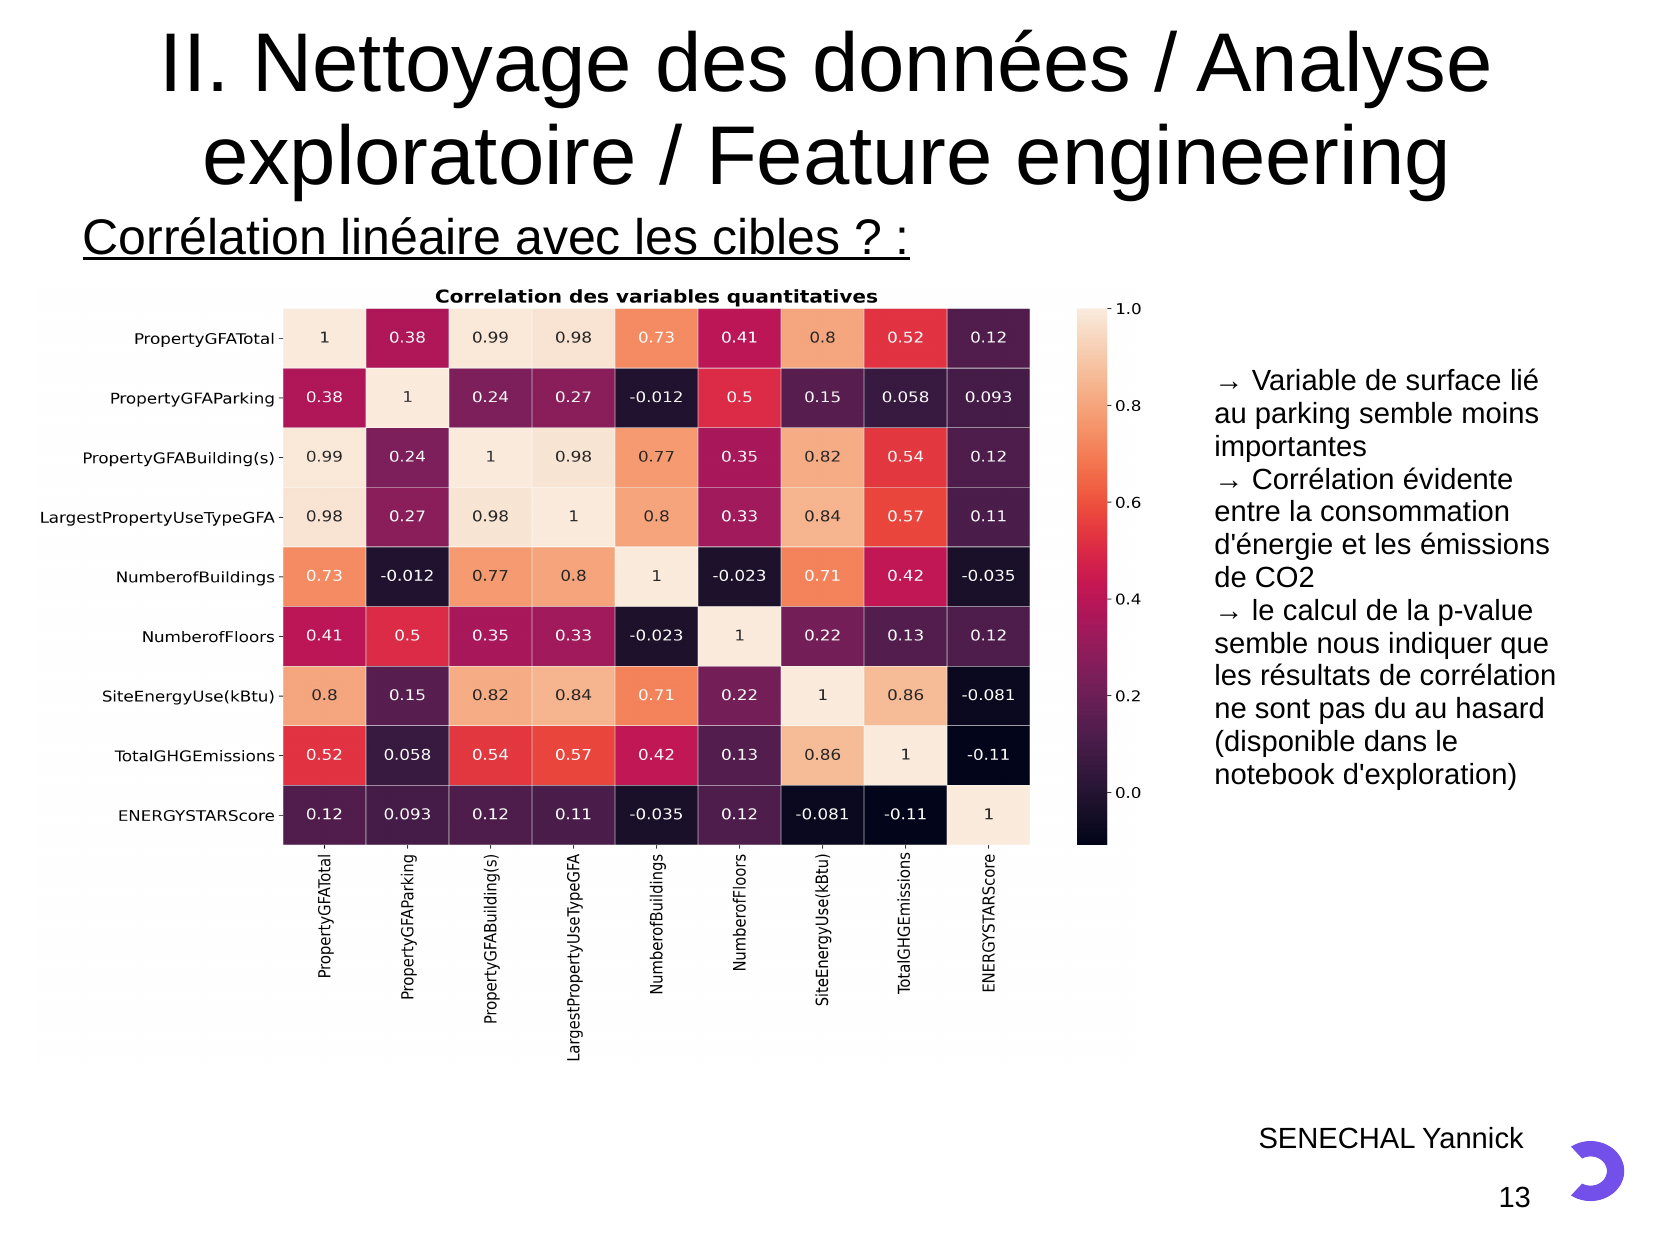

# II. Nettoyage des données / Analyse exploratoire / Feature engineering
Corrélation linéaire avec les cibles ? :
→ Variable de surface lié au parking semble moins importantes
→ Corrélation évidente entre la consommation d'énergie et les émissions de CO2
→ le calcul de la p-value semble nous indiquer que les résultats de corrélation ne sont pas du au hasard (disponible dans le notebook d'exploration)
SENECHAL Yannick
13